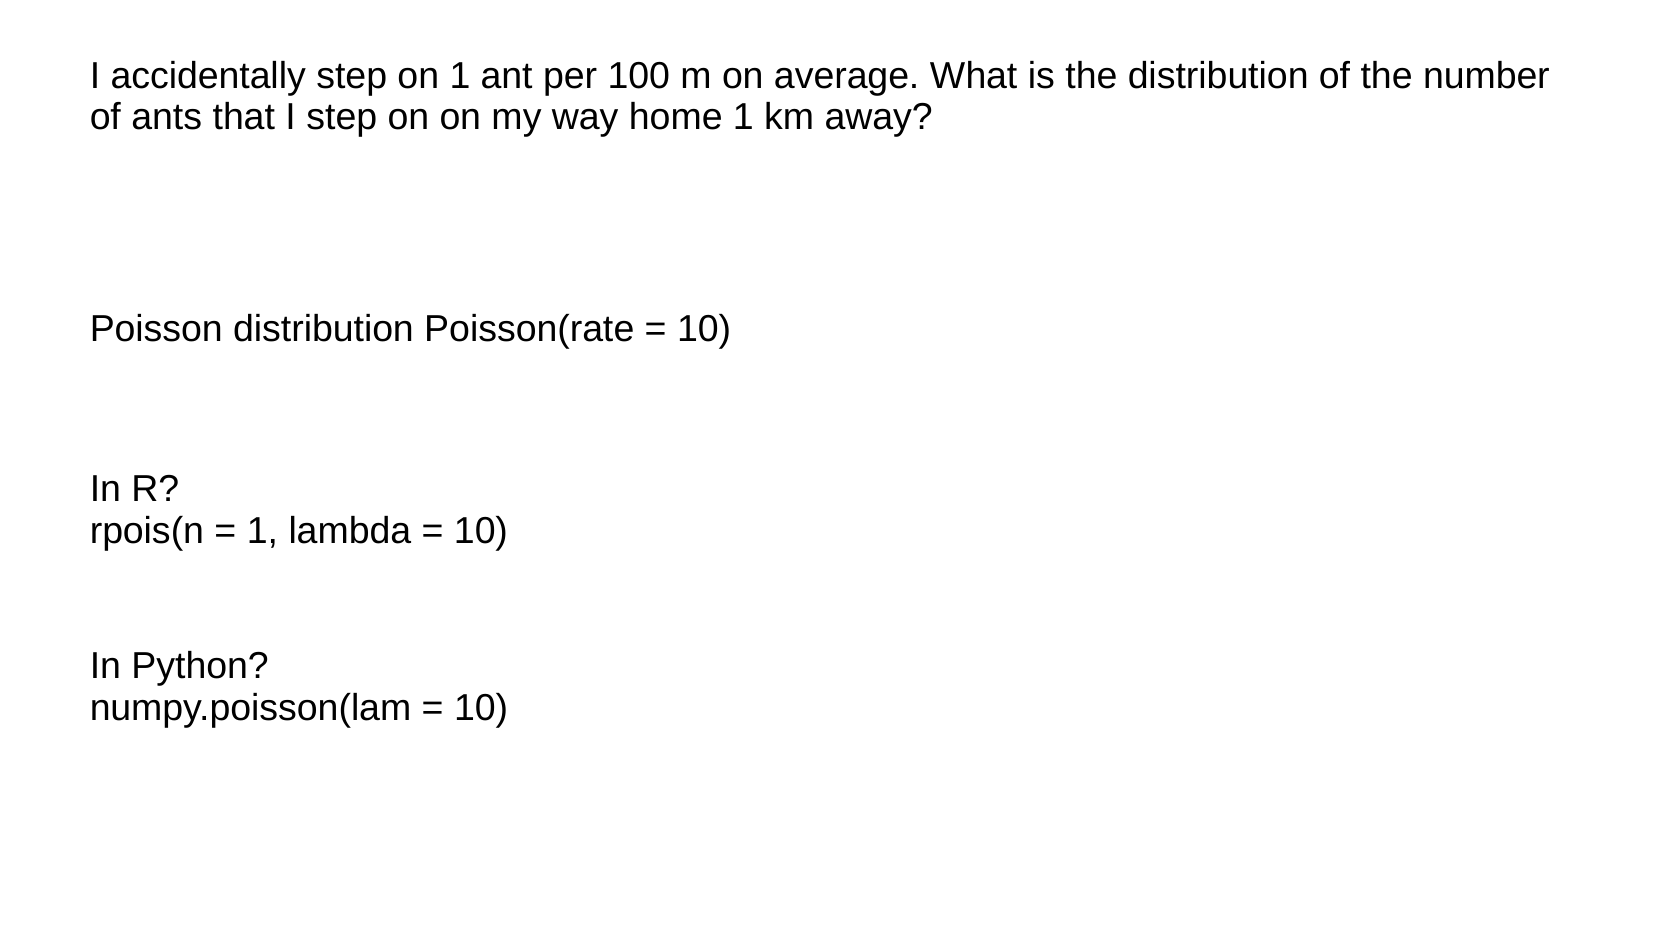

I accidentally step on 1 ant per 100 m on average. What is the distribution of the number of ants that I step on on my way home 1 km away?
Poisson distribution Poisson(rate = 10)
In R?
rpois(n = 1, lambda = 10)
In Python?
numpy.poisson(lam = 10)